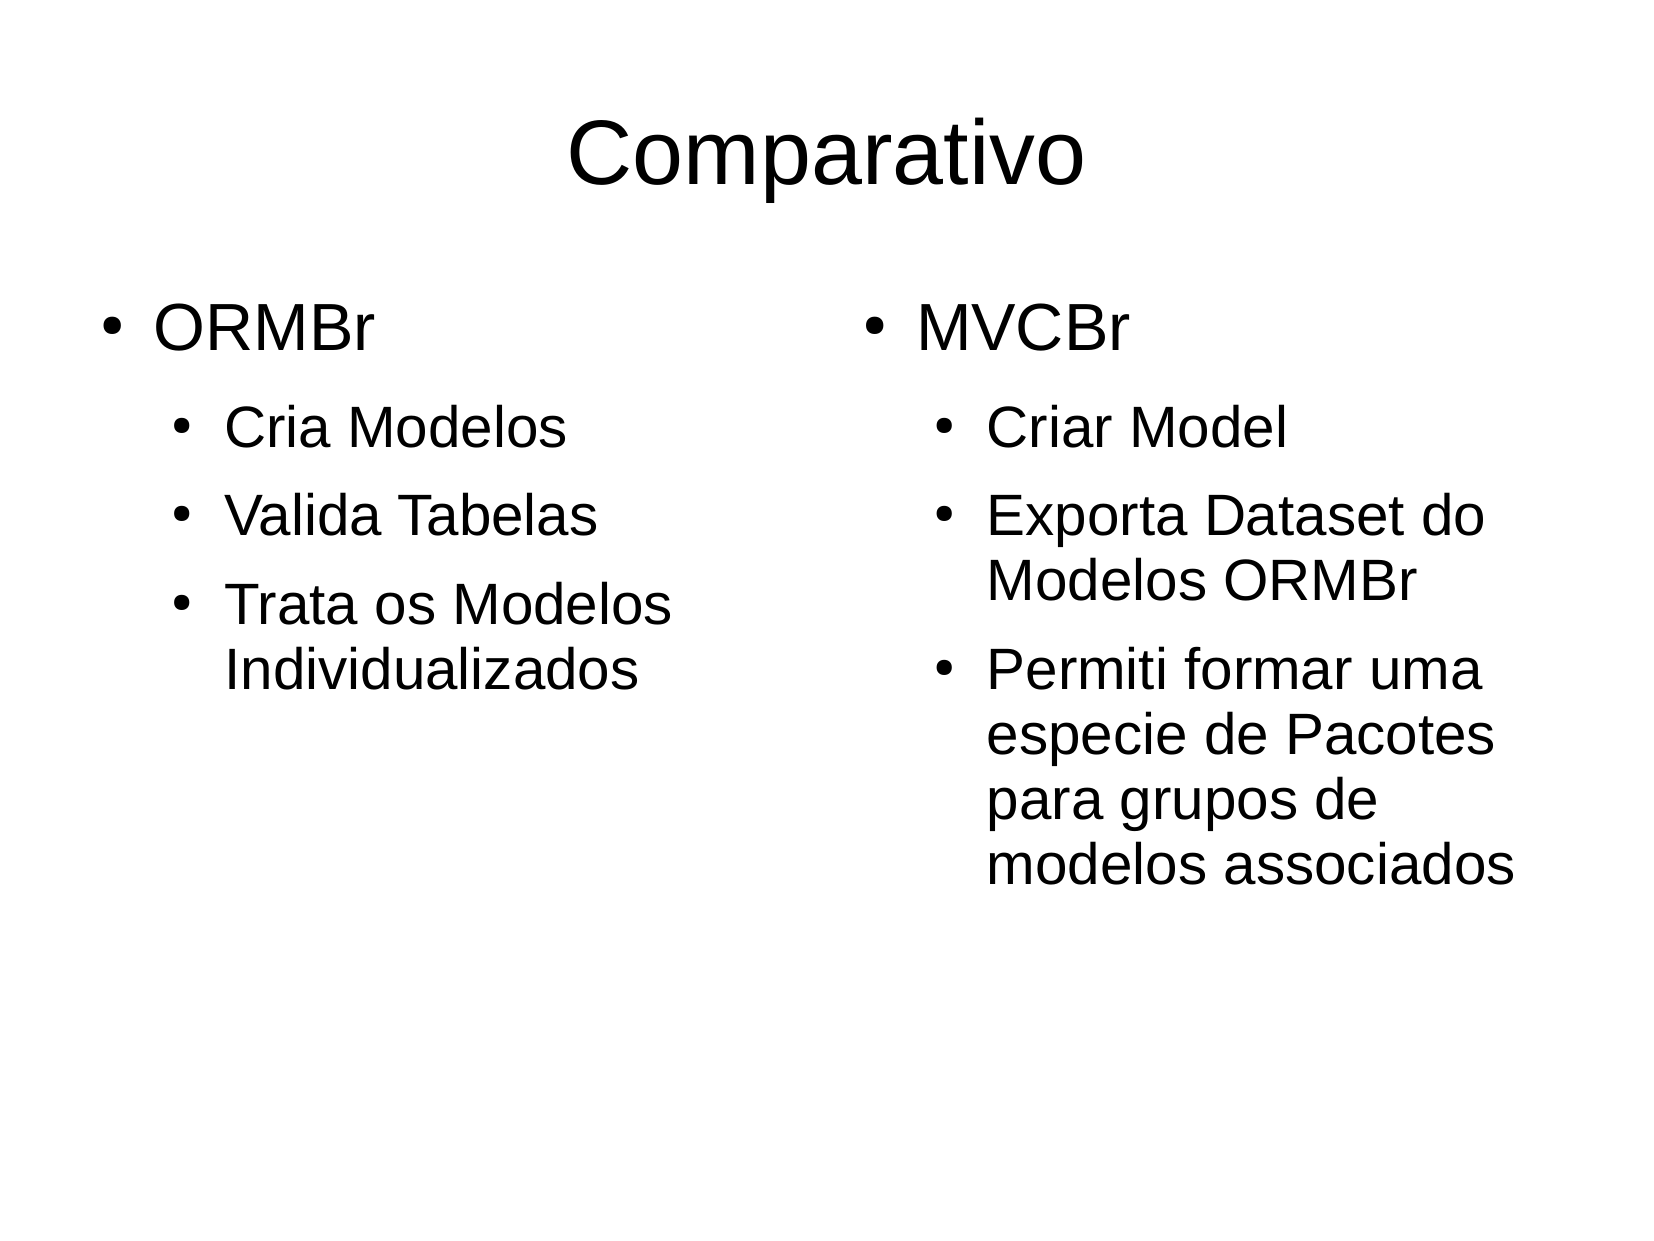

# Comparativo
ORMBr
Cria Modelos
Valida Tabelas
Trata os Modelos Individualizados
MVCBr
Criar Model
Exporta Dataset do Modelos ORMBr
Permiti formar uma especie de Pacotes para grupos de modelos associados